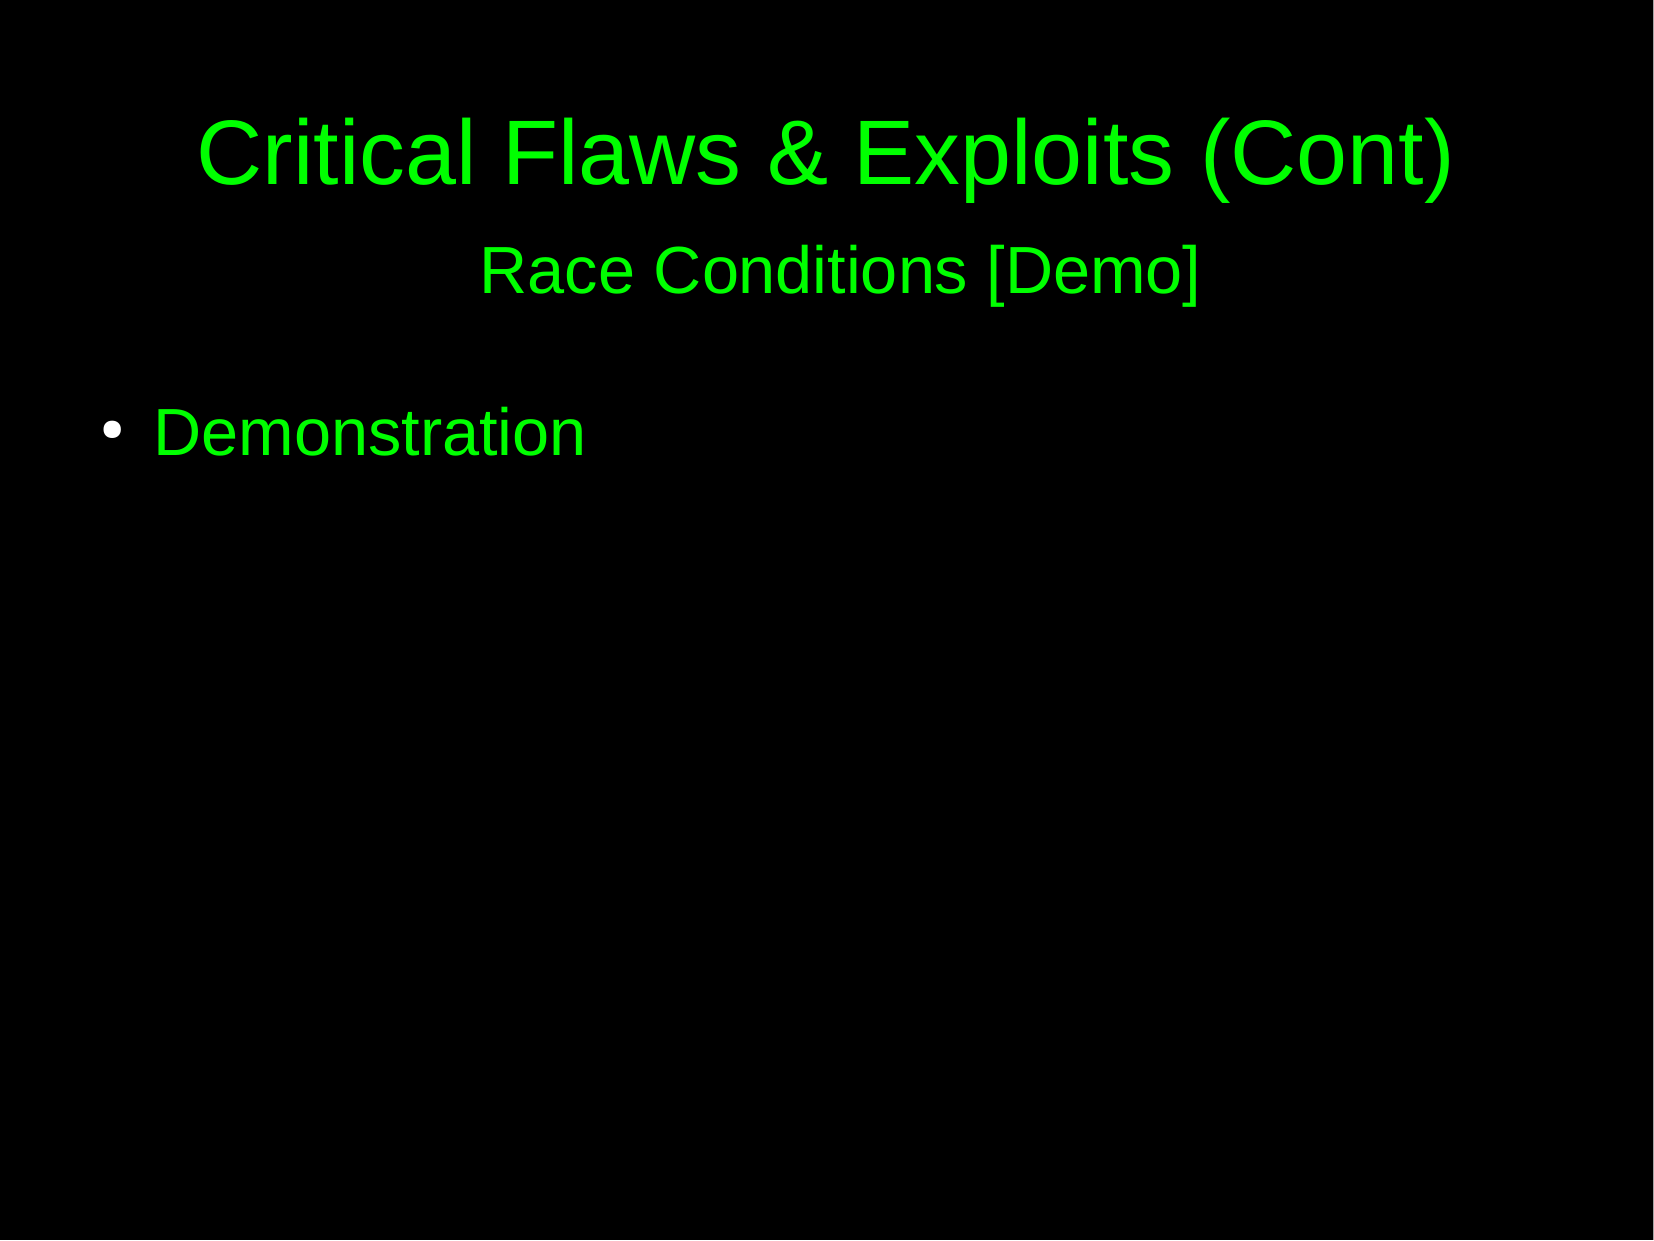

# Critical Flaws & Exploits (Cont)
Race Conditions [Demo]
Demonstration